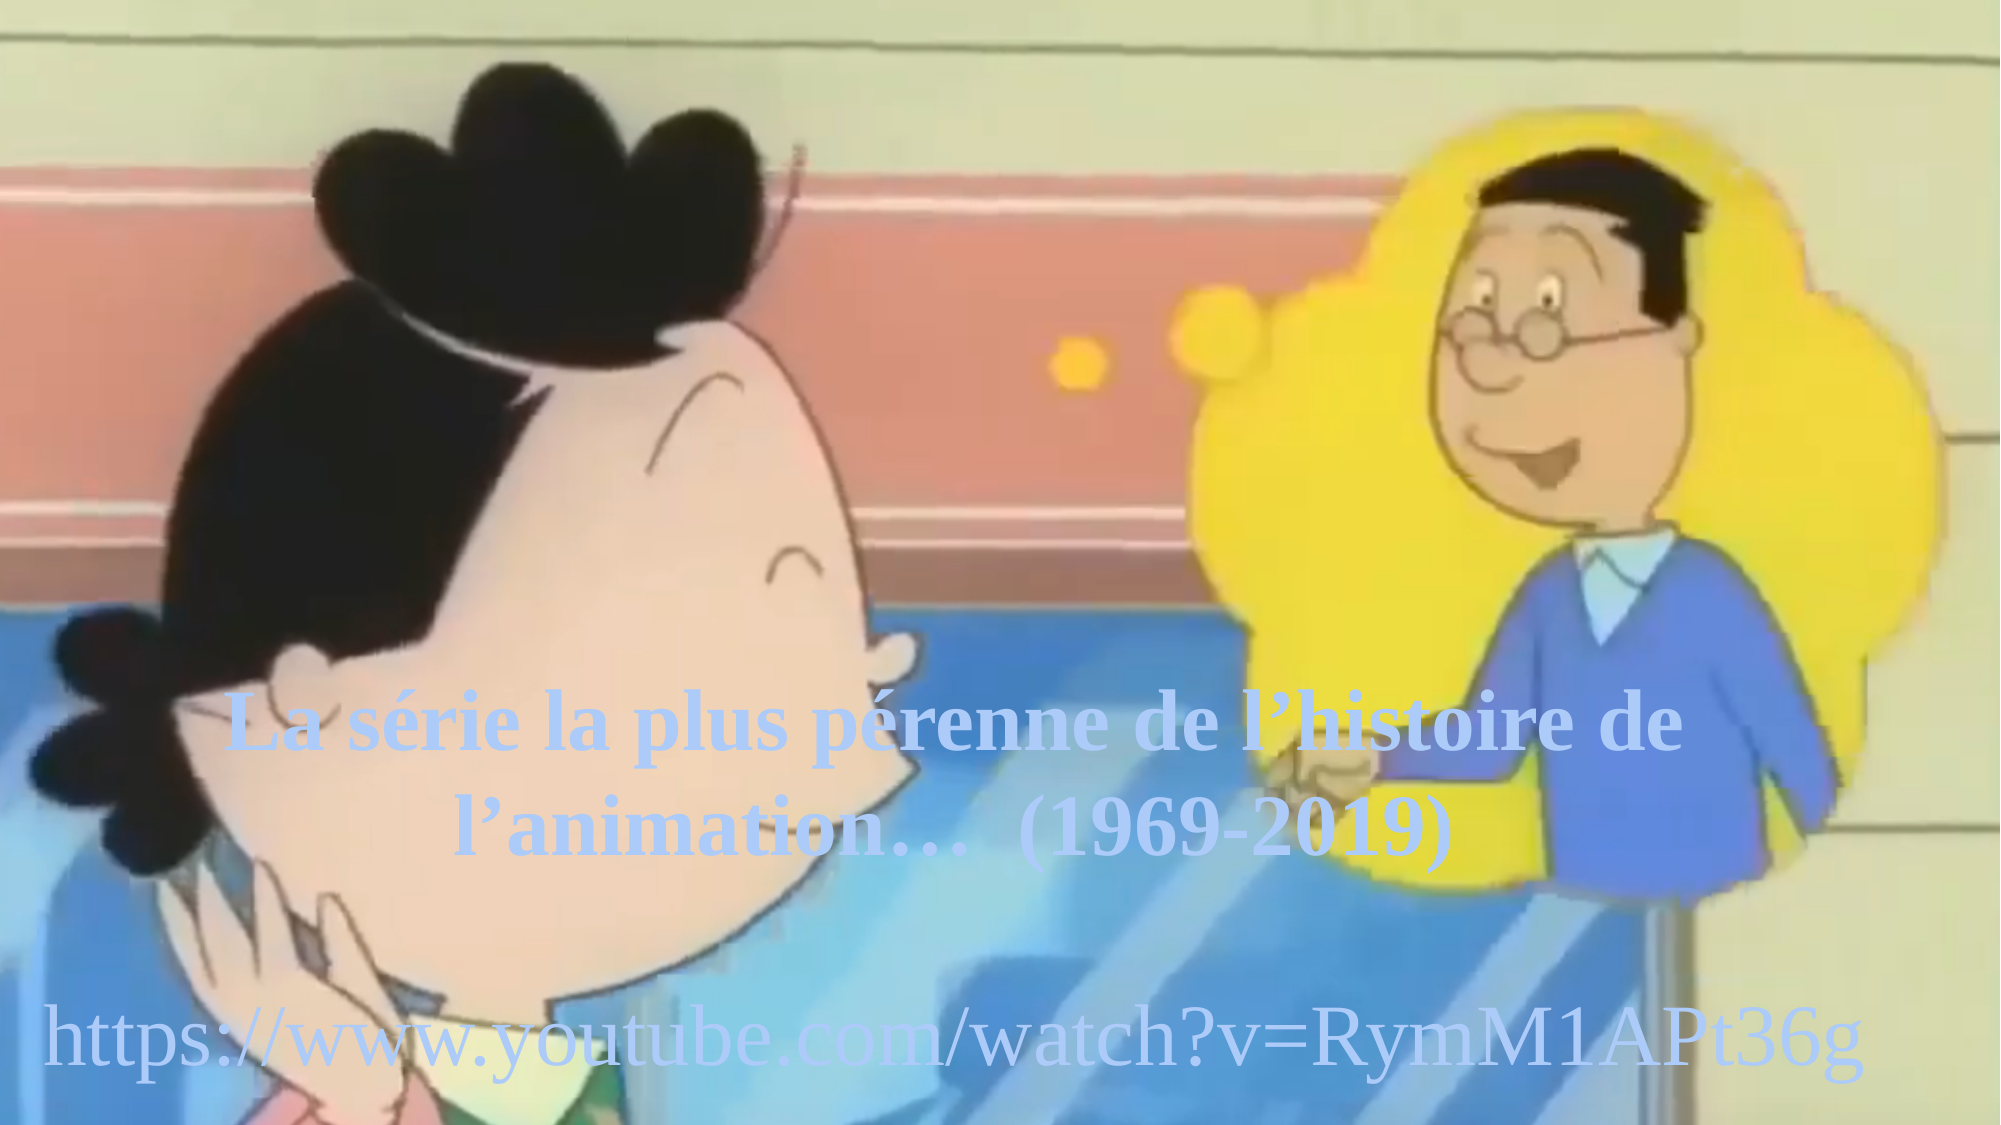

# La série la plus pérenne de l’histoire de l’animation… (1969-2019) https://www.youtube.com/watch?v=RymM1APt36g